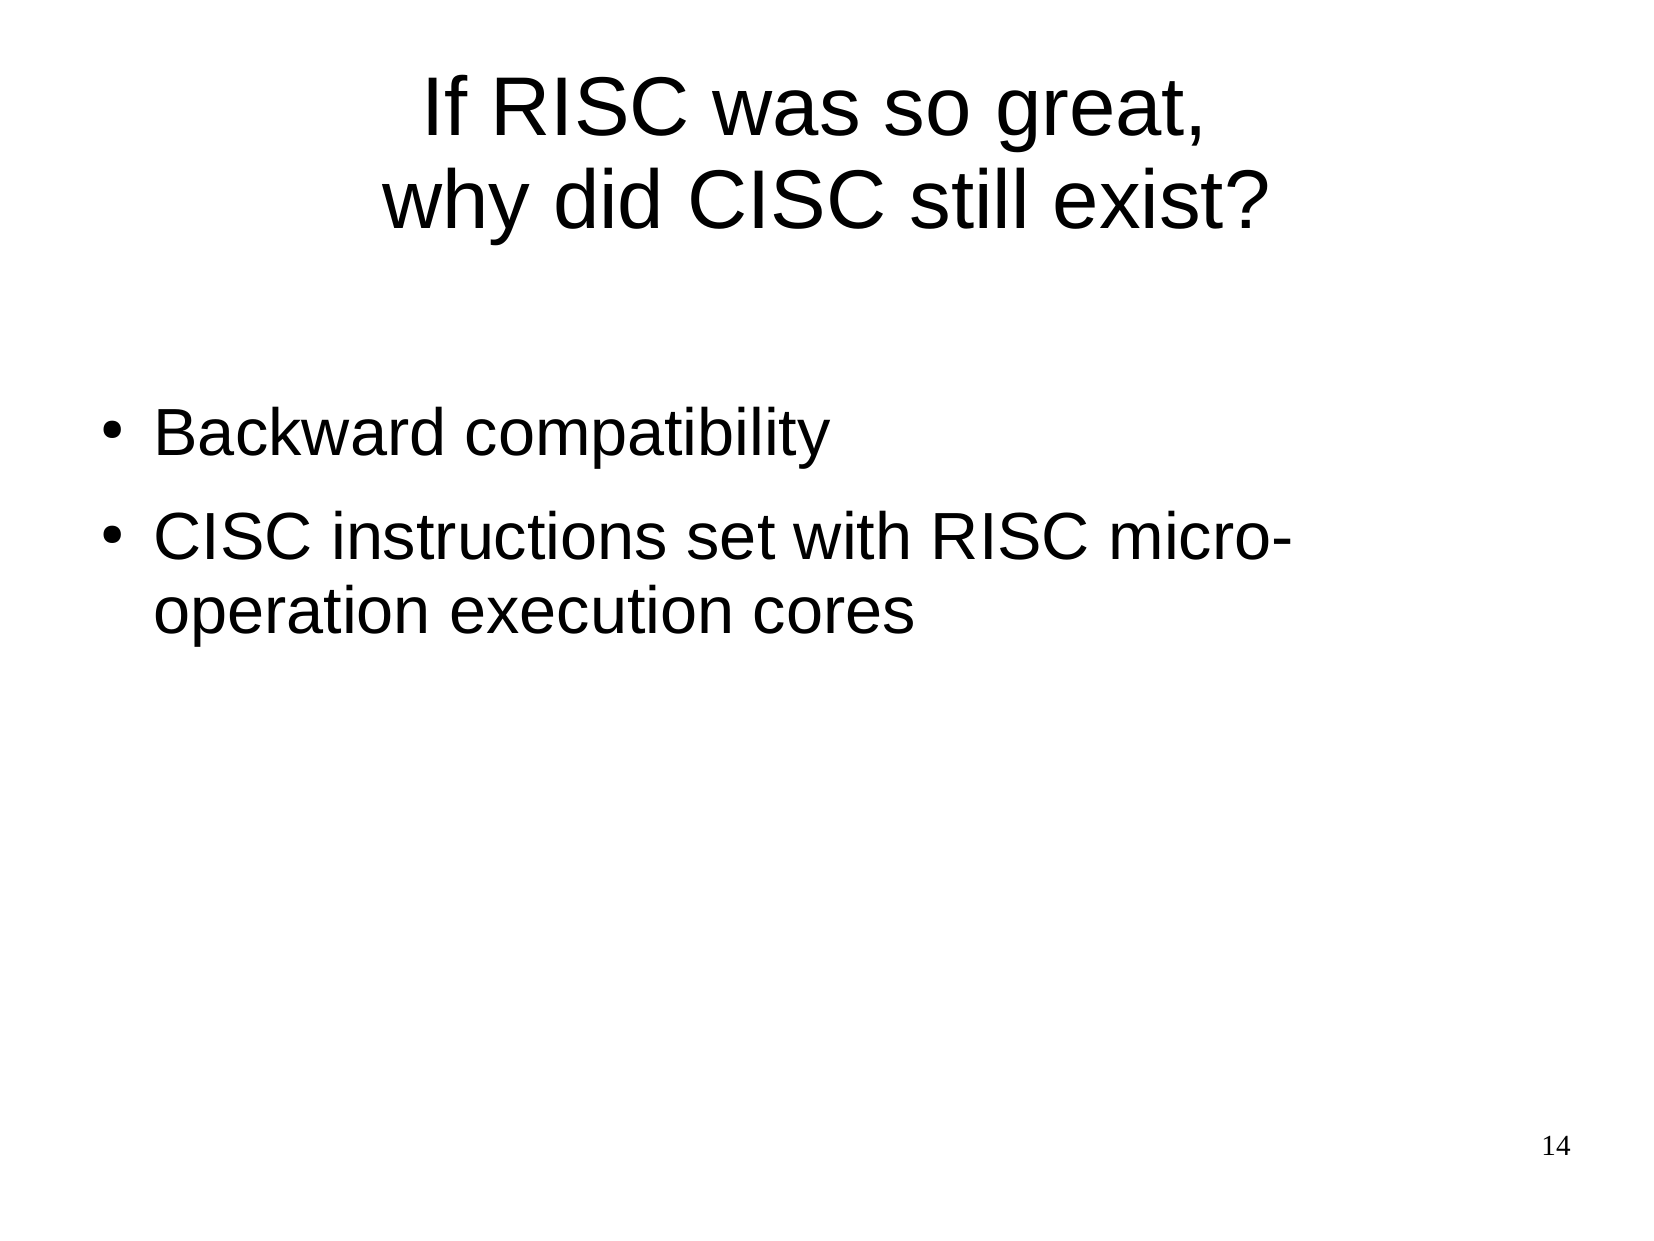

# If RISC was so great, why did CISC still exist?
Backward compatibility
CISC instructions set with RISC micro-operation execution cores
14